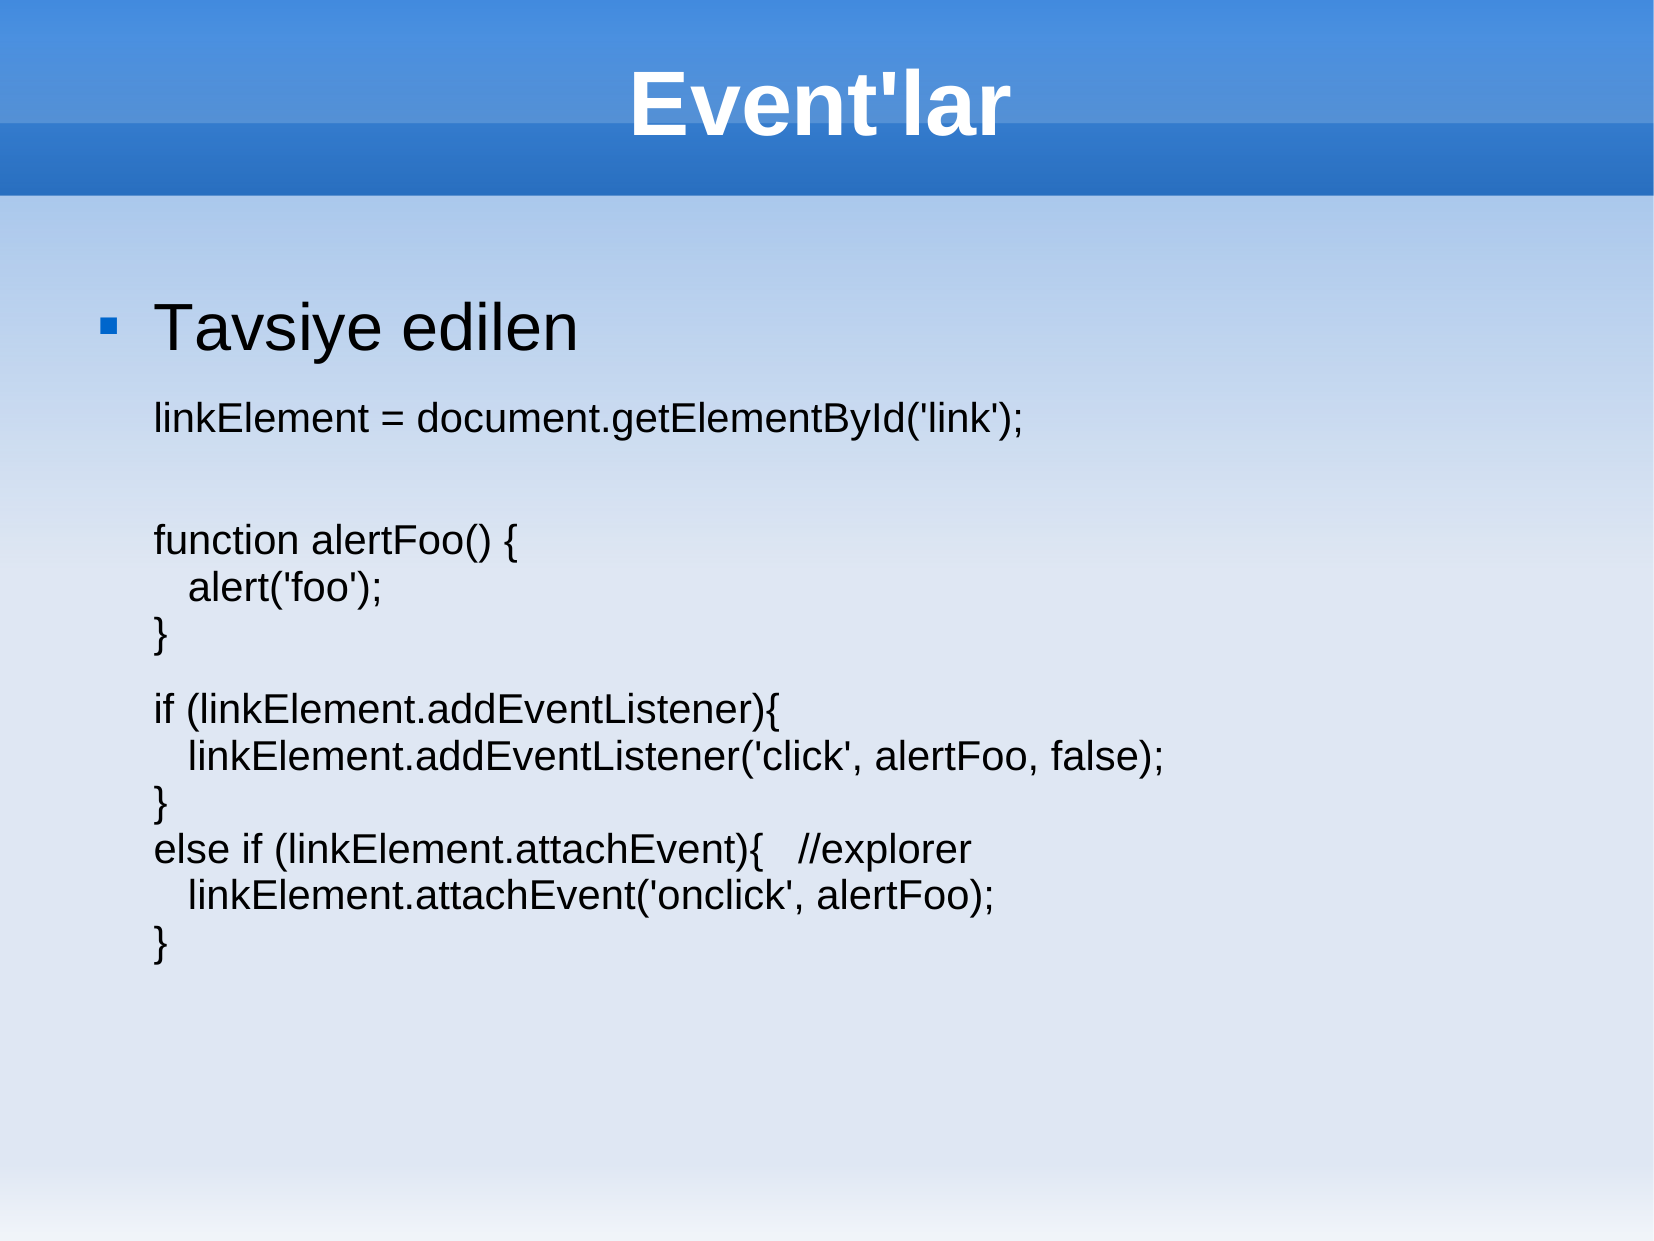

# Event'lar
Tavsiye edilen
linkElement = document.getElementById('link');
function alertFoo() {
 alert('foo');
}
if (linkElement.addEventListener){
 linkElement.addEventListener('click', alertFoo, false);
}
else if (linkElement.attachEvent){ //explorer
 linkElement.attachEvent('onclick', alertFoo);
}